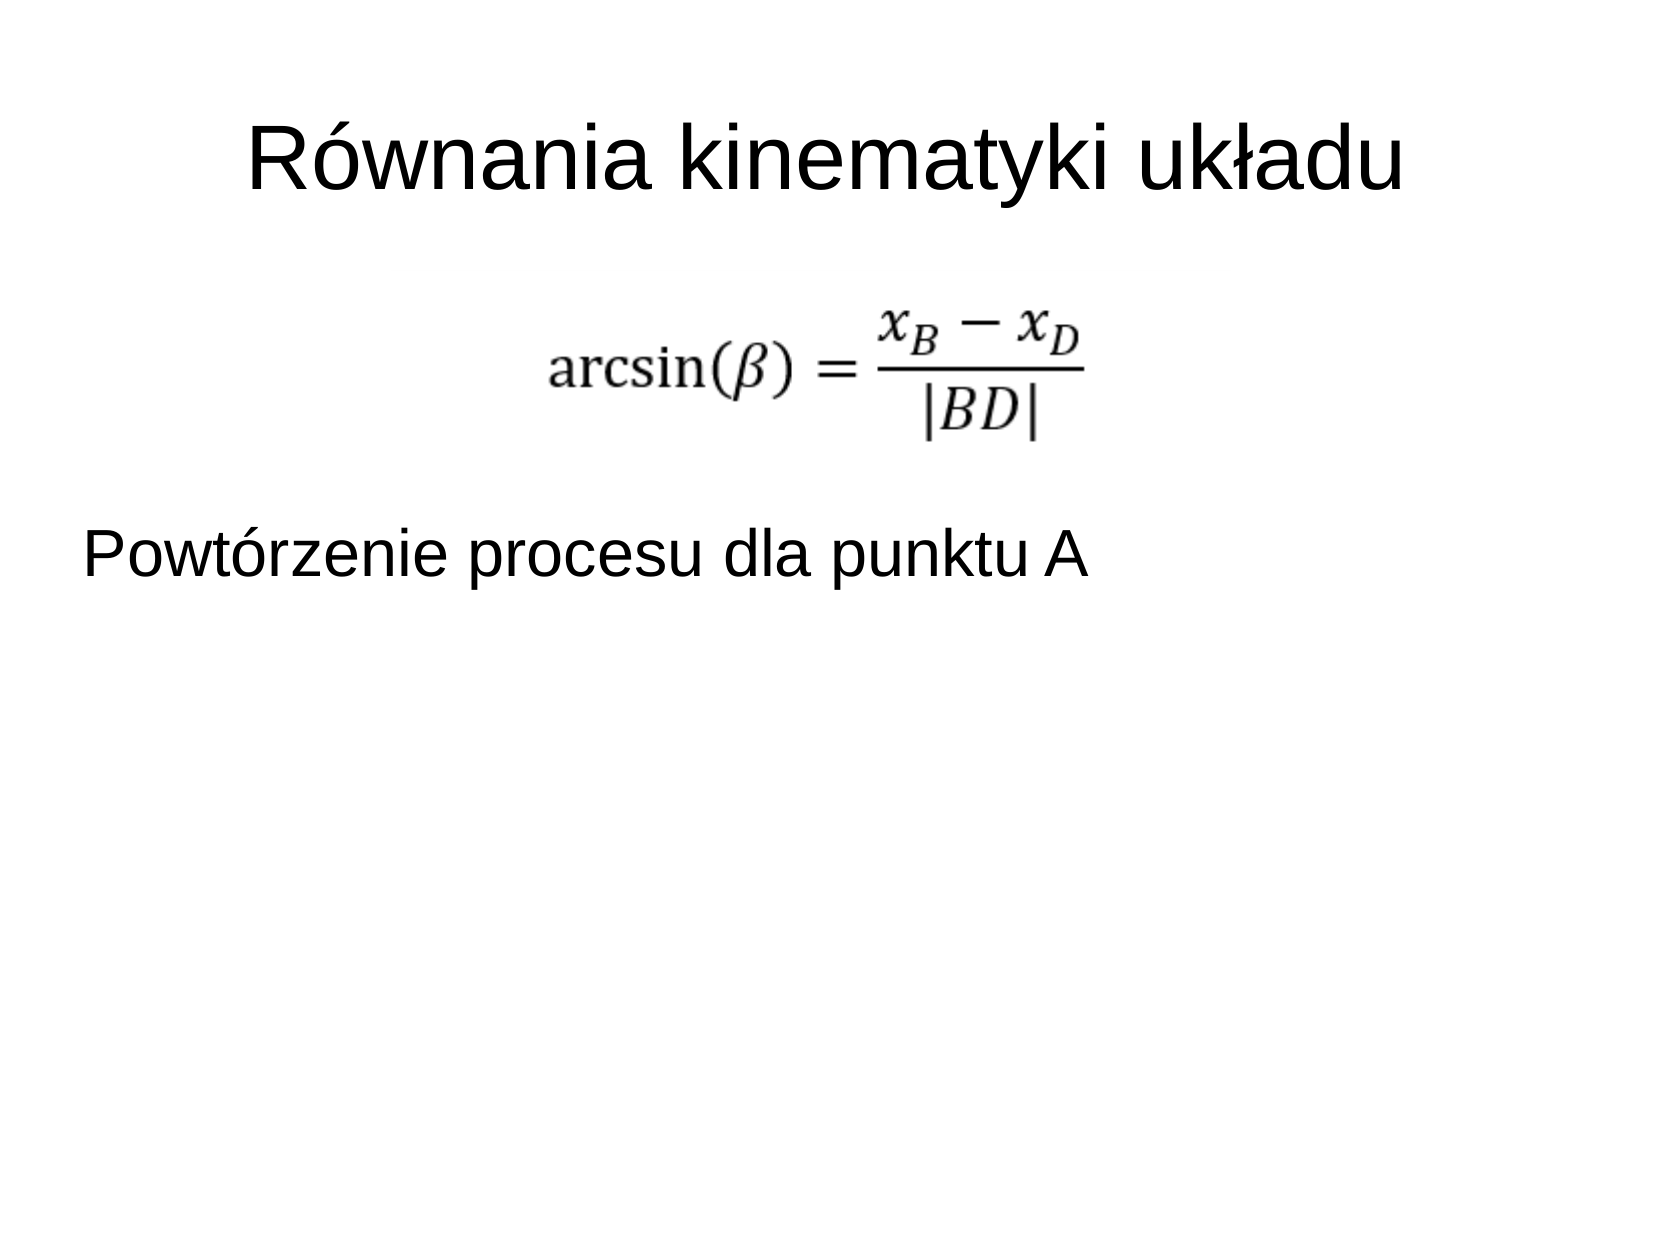

# Równania kinematyki układu
Powtórzenie procesu dla punktu A